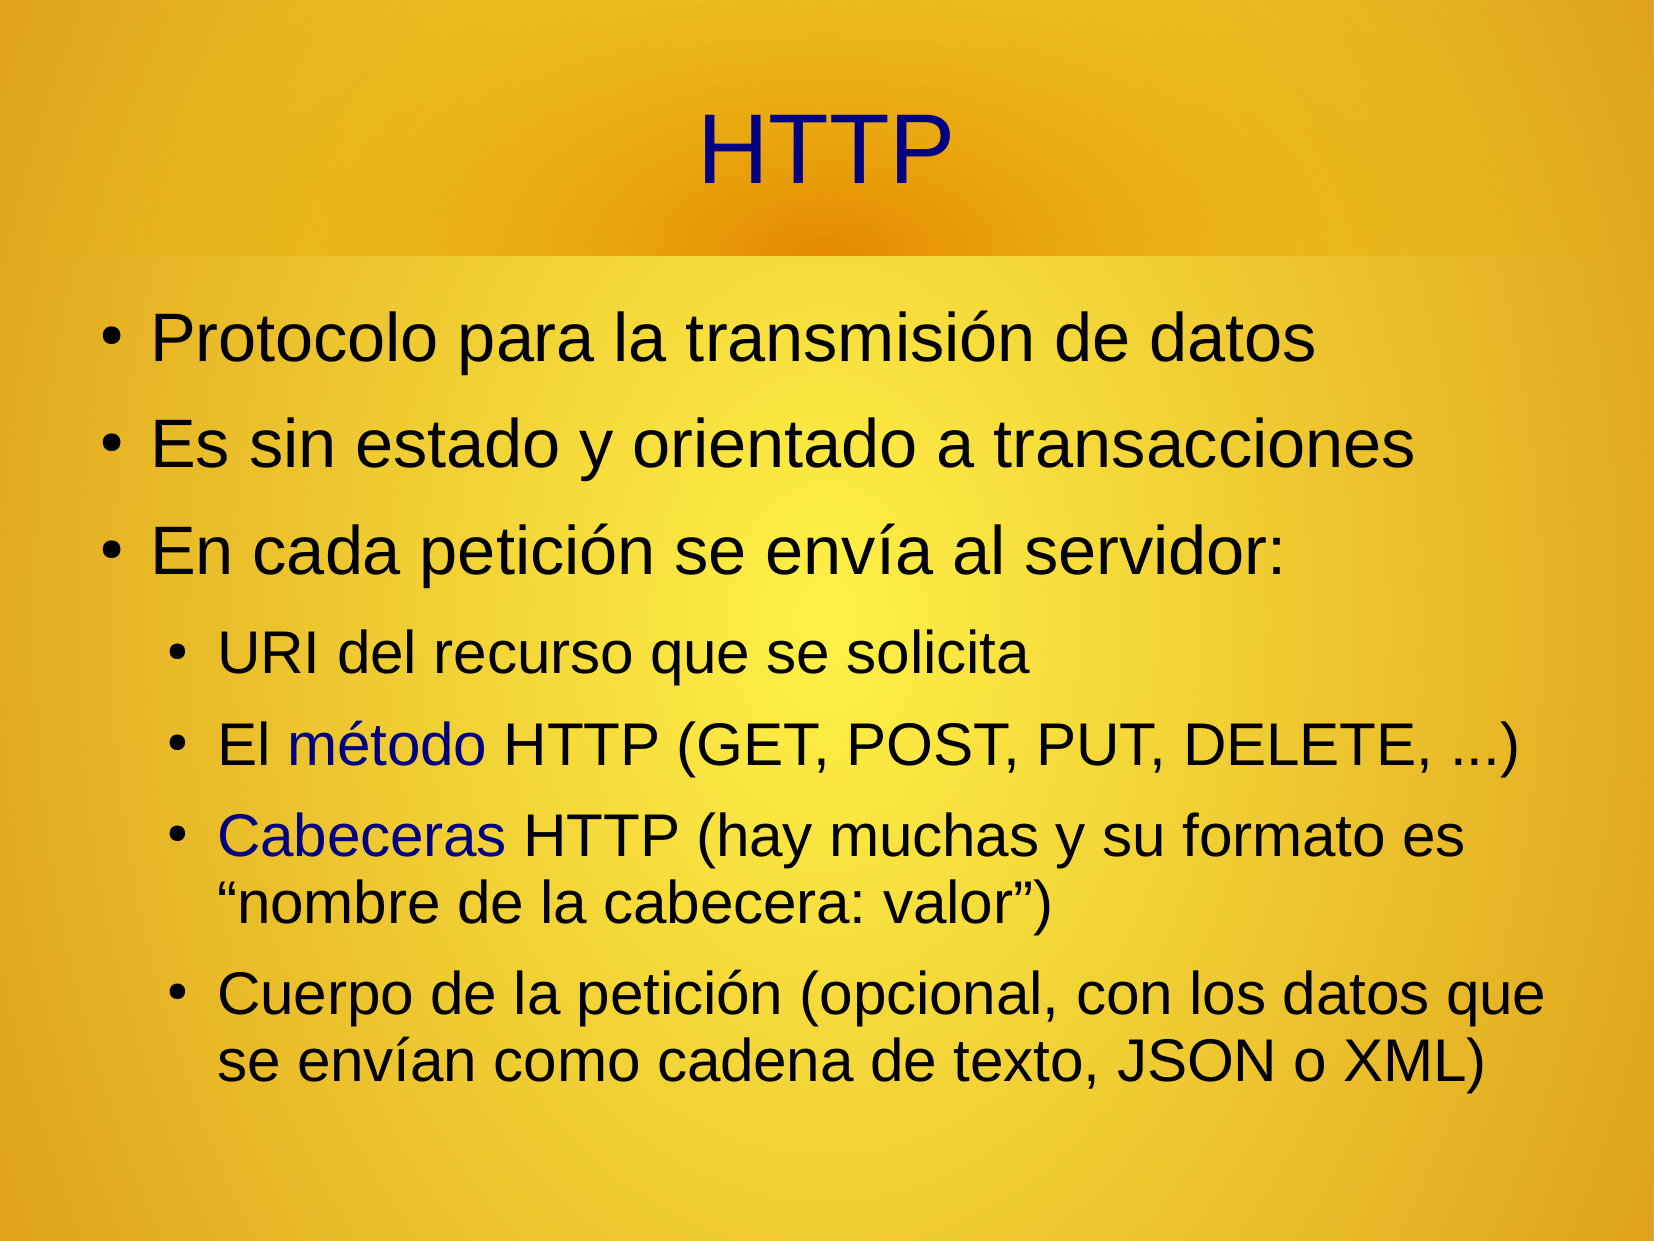

# HTTP
Protocolo para la transmisión de datos
Es sin estado y orientado a transacciones
En cada petición se envía al servidor:
URI del recurso que se solicita
El método HTTP (GET, POST, PUT, DELETE, ...)
Cabeceras HTTP (hay muchas y su formato es “nombre de la cabecera: valor”)
Cuerpo de la petición (opcional, con los datos que se envían como cadena de texto, JSON o XML)